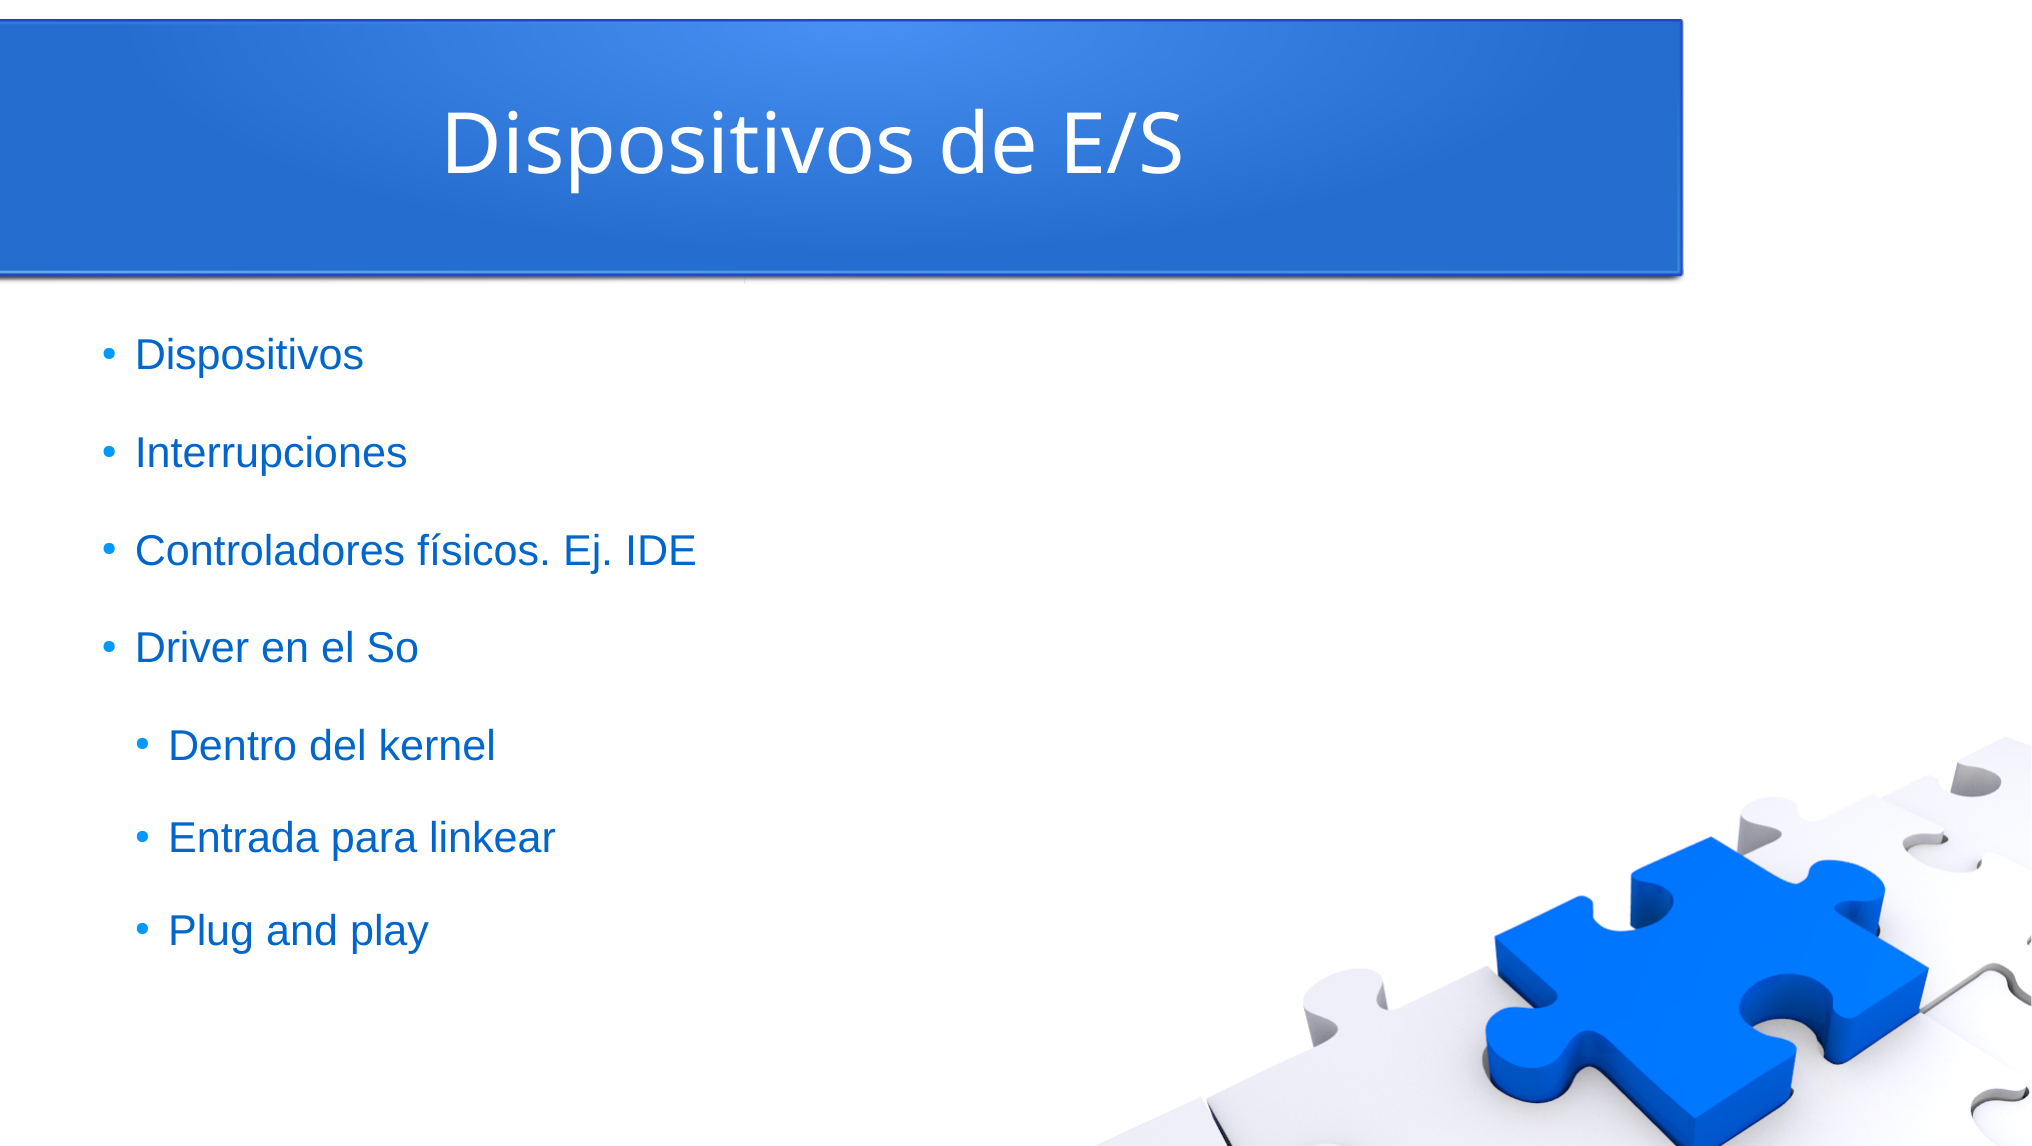

# Dispositivos de E/S
Dispositivos
Interrupciones
Controladores físicos. Ej. IDE
Driver en el So
Dentro del kernel
Entrada para linkear
Plug and play